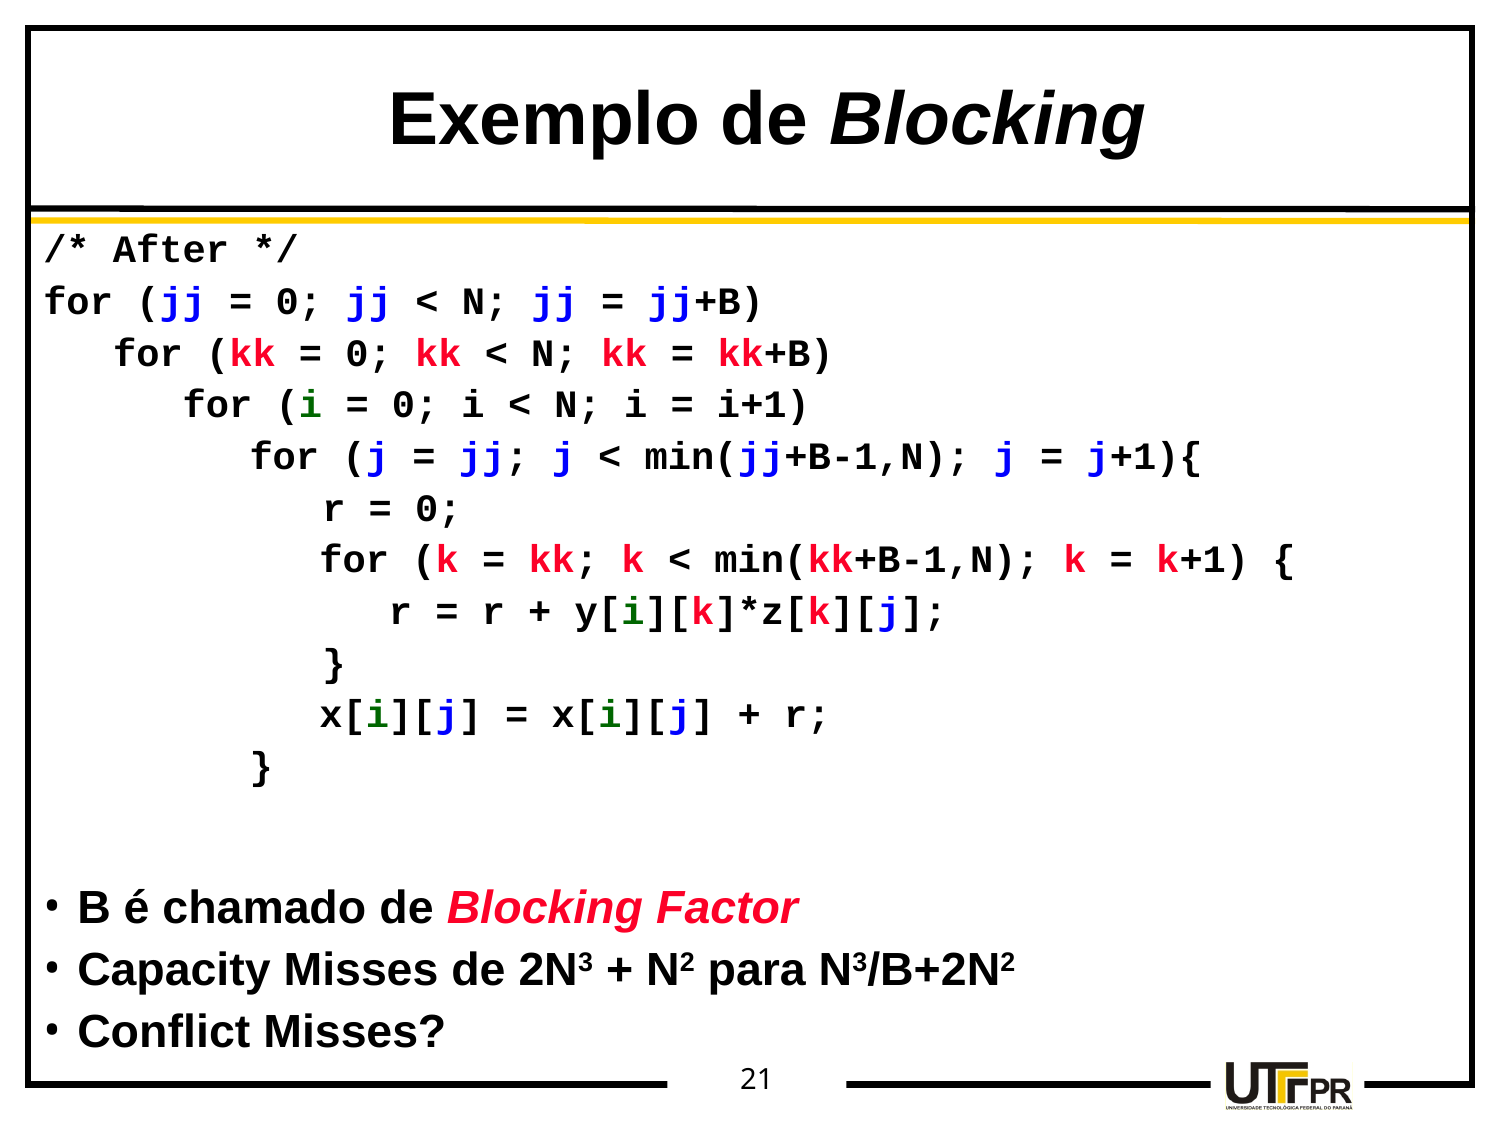

Exemplo de Blocking
# /* After */
for (jj = 0; jj < N; jj = jj+B)
 for (kk = 0; kk < N; kk = kk+B)
 for (i = 0; i < N; i = i+1)
	 for (j = jj; j < min(jj+B-1,N); j = j+1){
 r = 0;
		 for (k = kk; k < min(kk+B-1,N); k = k+1) {
			 r = r + y[i][k]*z[k][j];
 }
		 x[i][j] = x[i][j] + r;
		 }
B é chamado de Blocking Factor
Capacity Misses de 2N3 + N2 para N3/B+2N2
Conflict Misses?